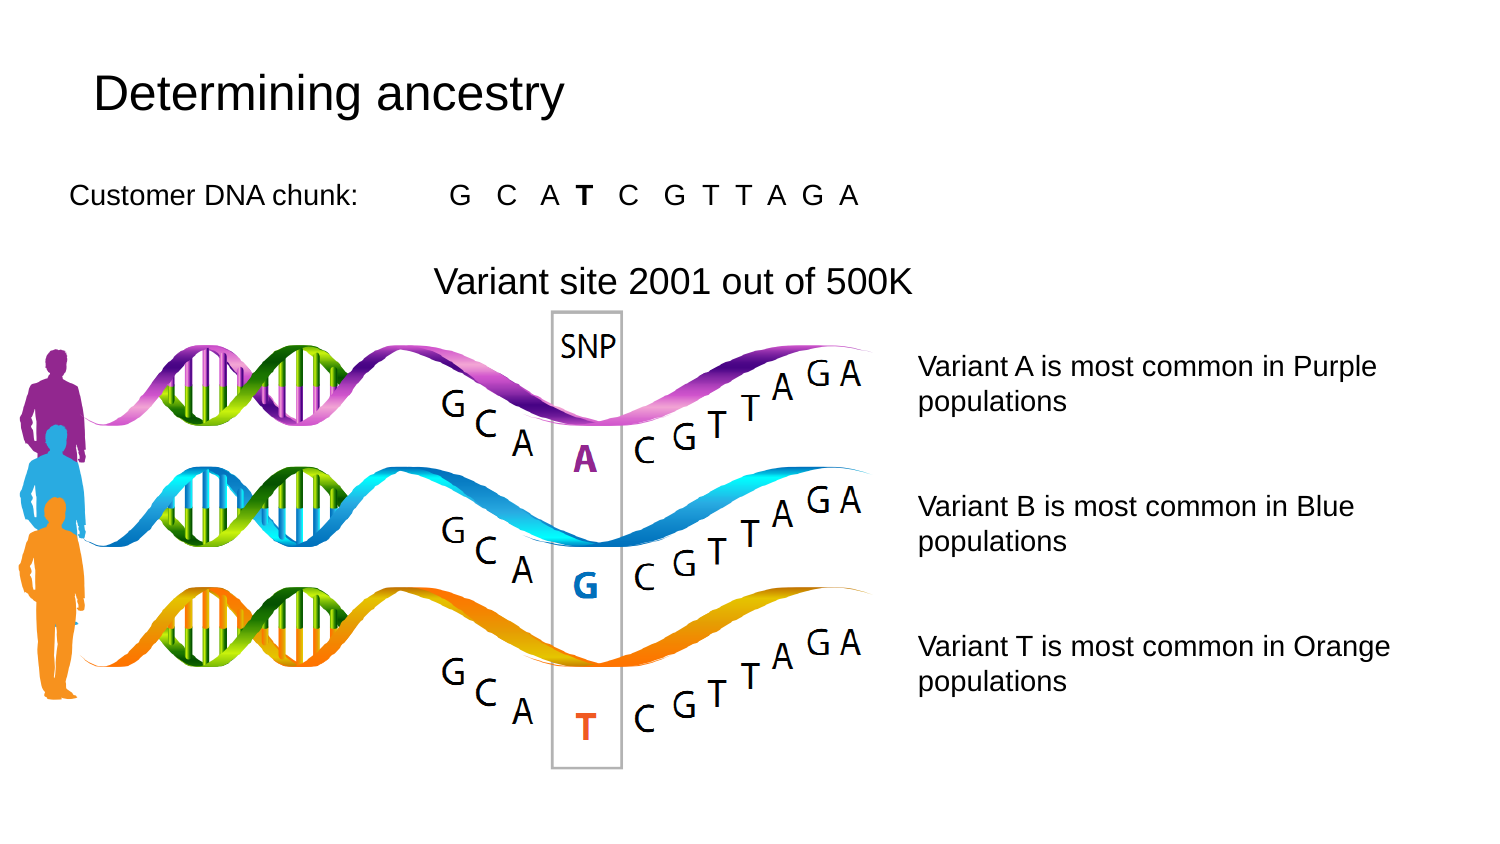

Determining ancestry
Customer DNA chunk: G C A T C G T T A G A
Variant site 2001 out of 500K
Variant A is most common in Purple populations
Variant B is most common in Blue populations
Variant T is most common in Orange populations